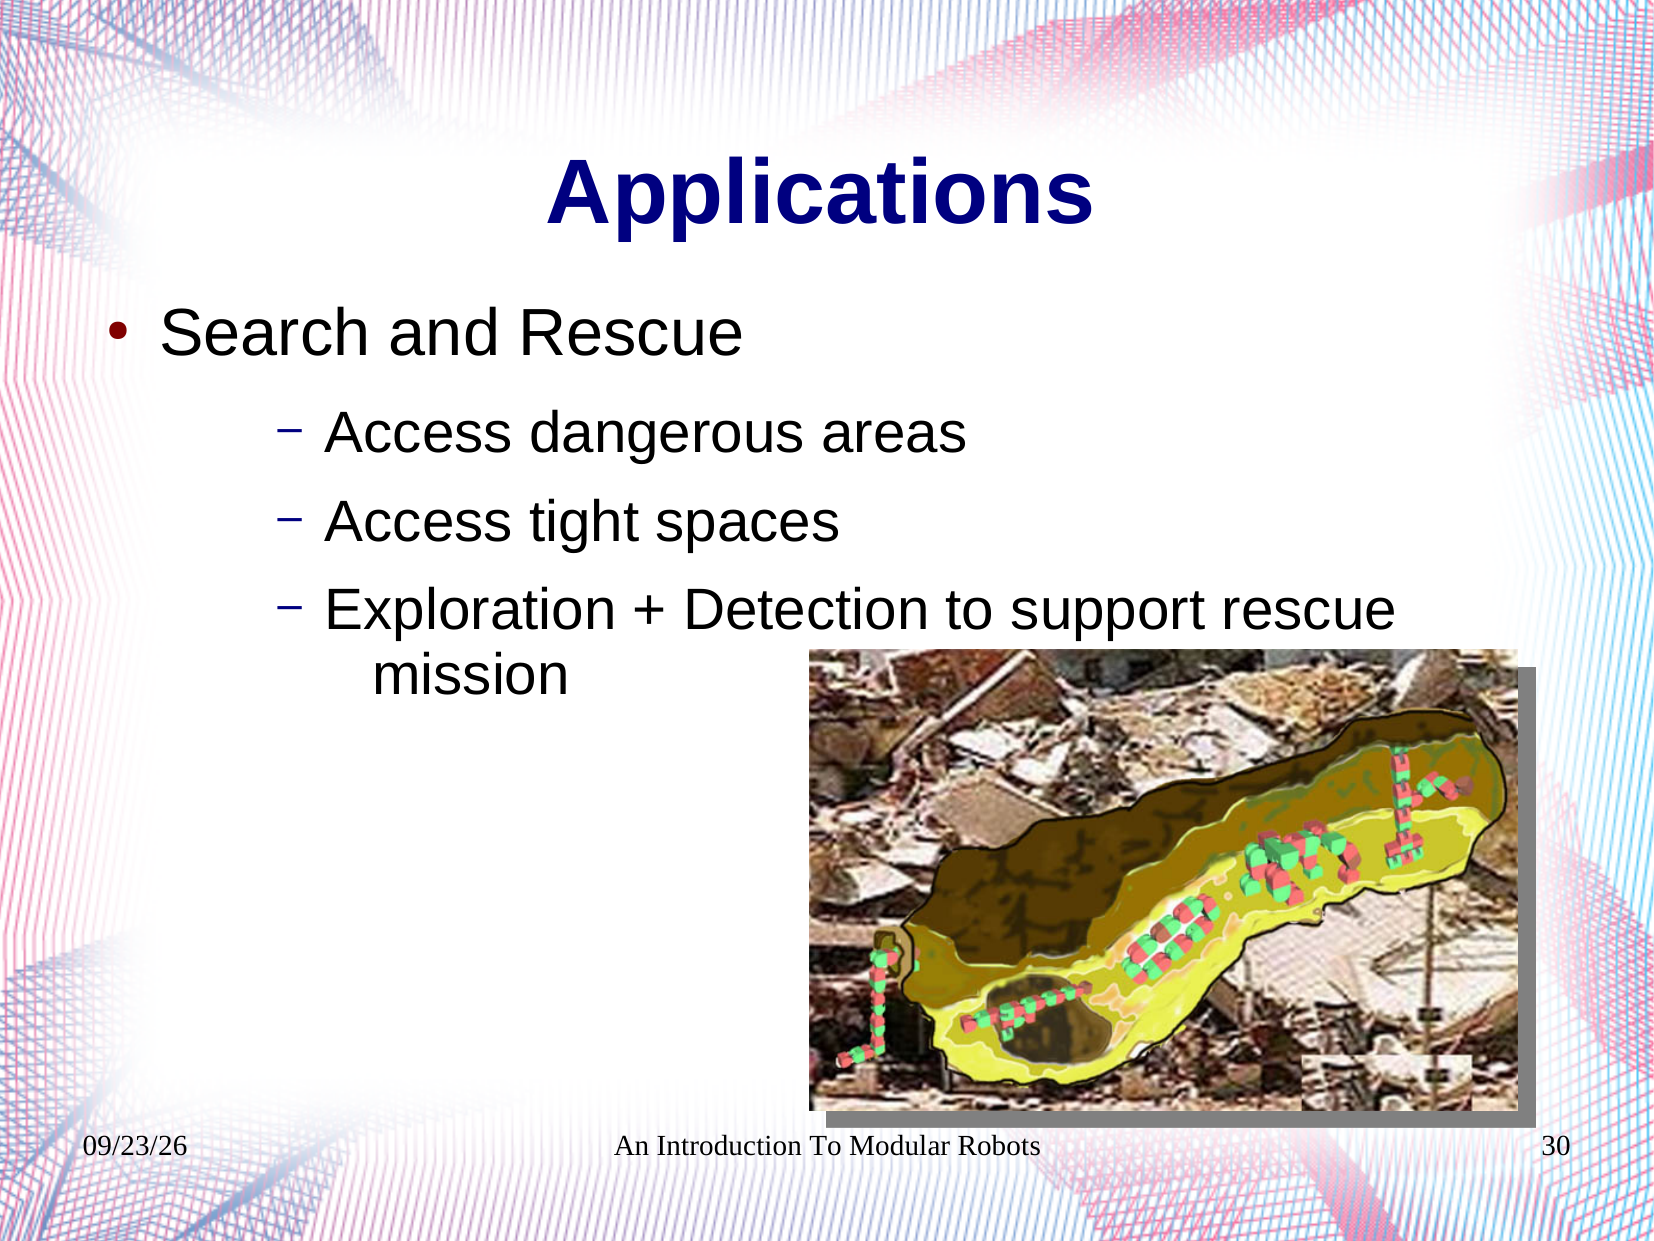

# Applications
Search and Rescue
Access dangerous areas
Access tight spaces
Exploration + Detection to support rescue mission
An Introduction To Modular Robots
30